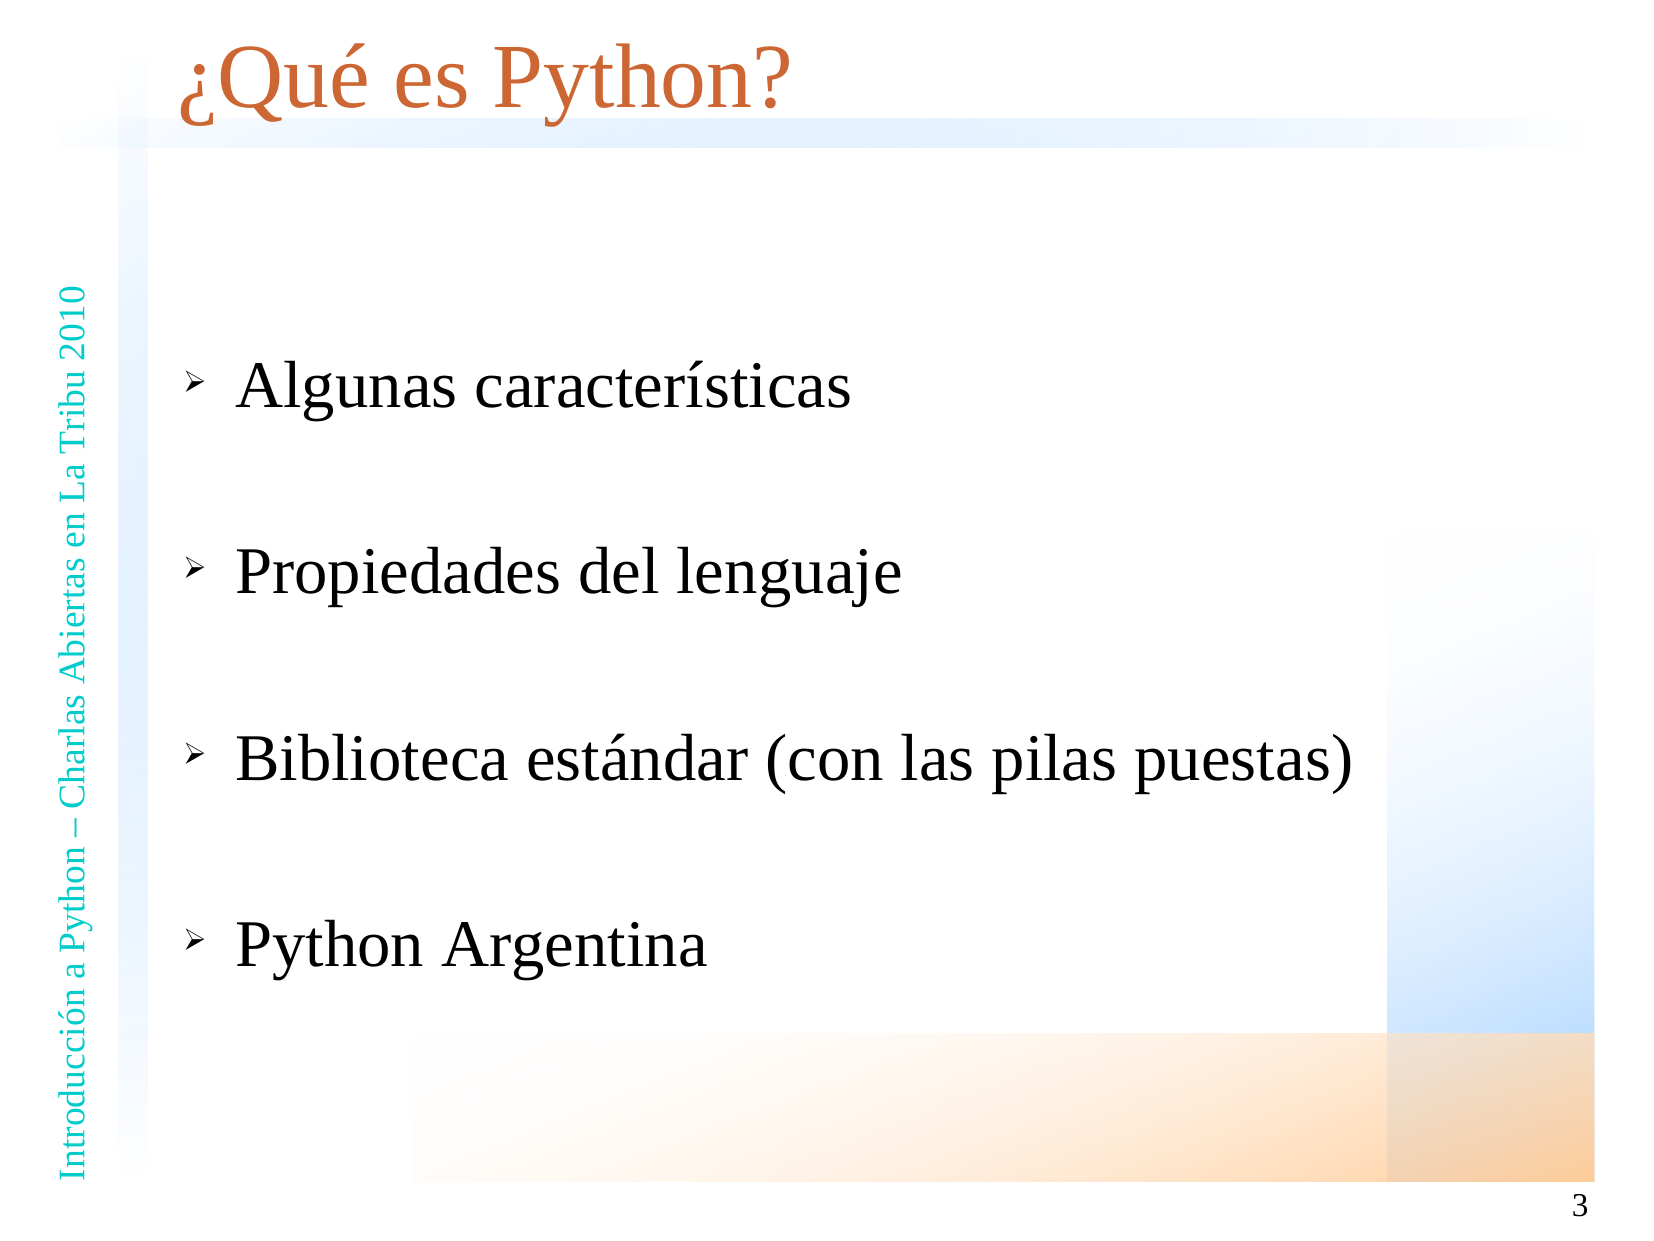

# ¿Qué es Python?
 Algunas características
 Propiedades del lenguaje
 Biblioteca estándar (con las pilas puestas)
 Python Argentina